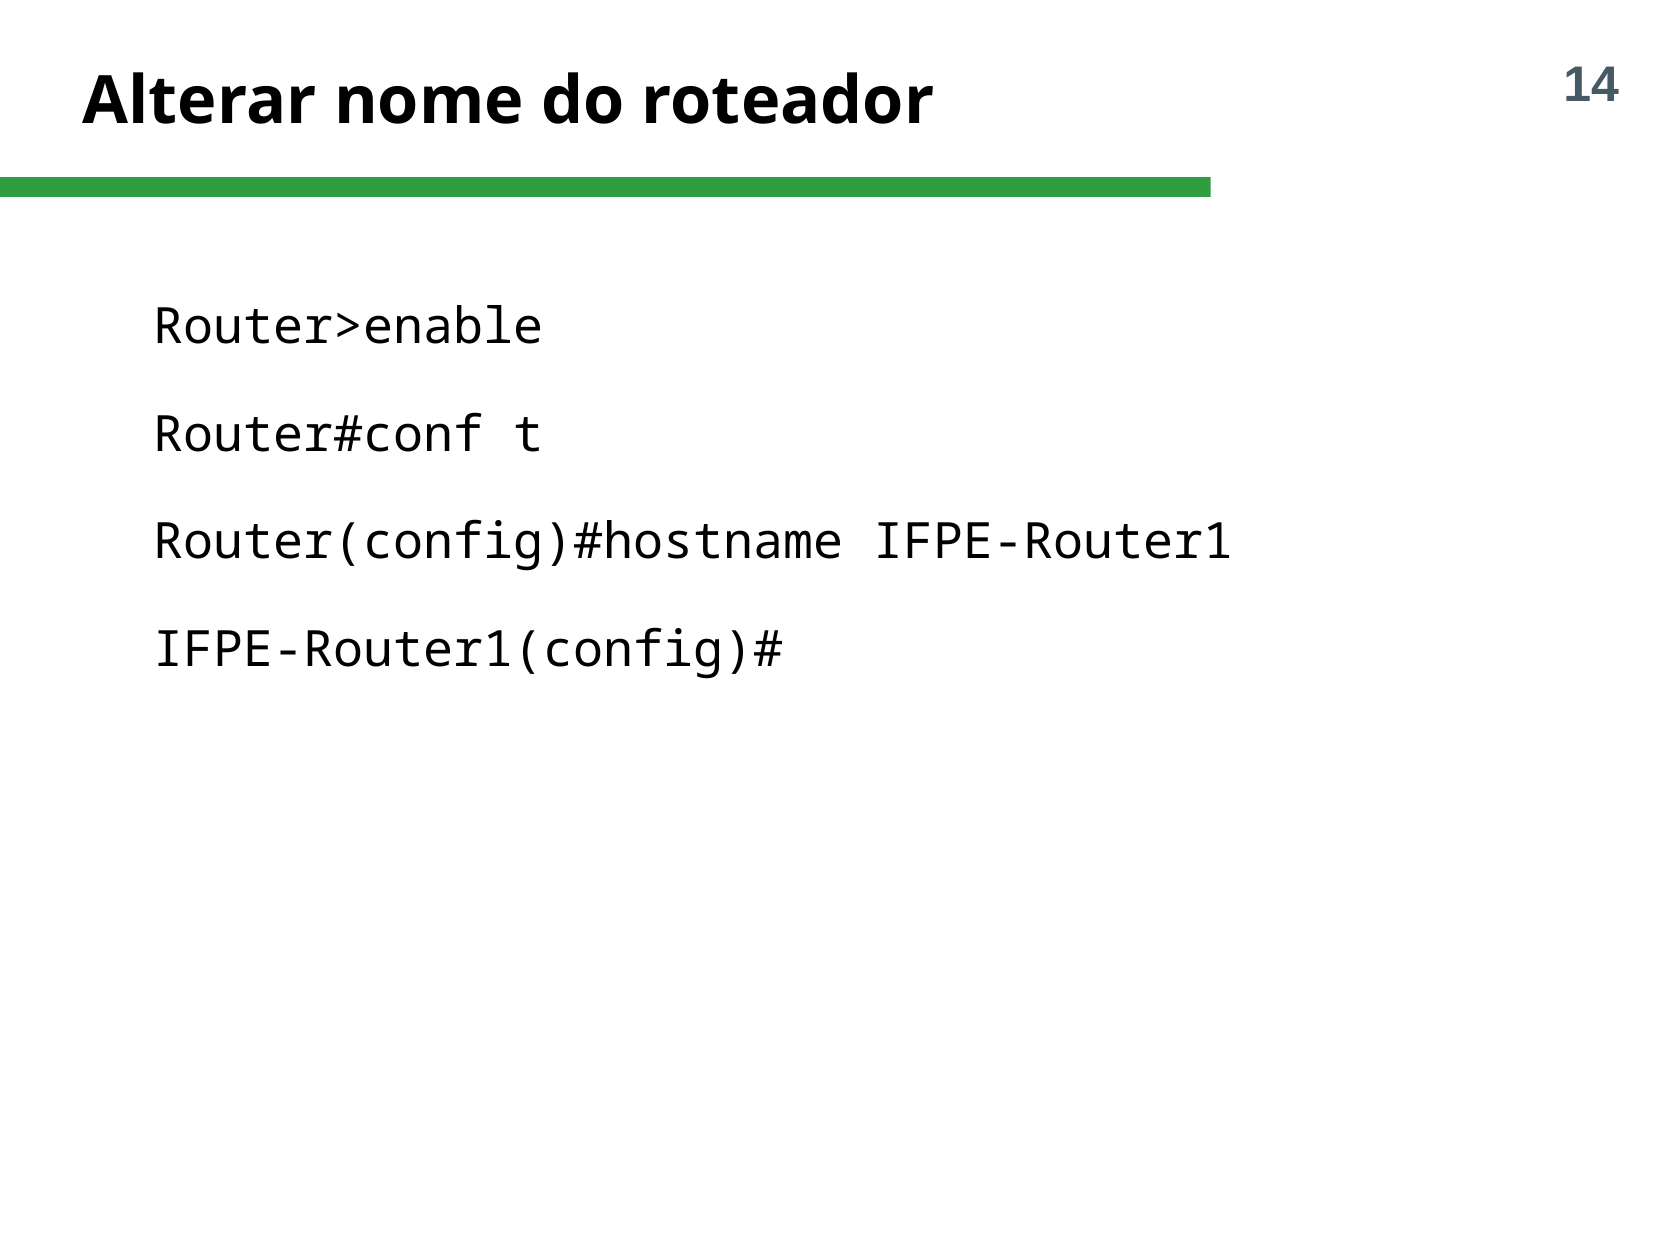

# Alterar nome do roteador
Router>enable
Router#conf t
Router(config)#hostname IFPE-Router1
IFPE-Router1(config)#